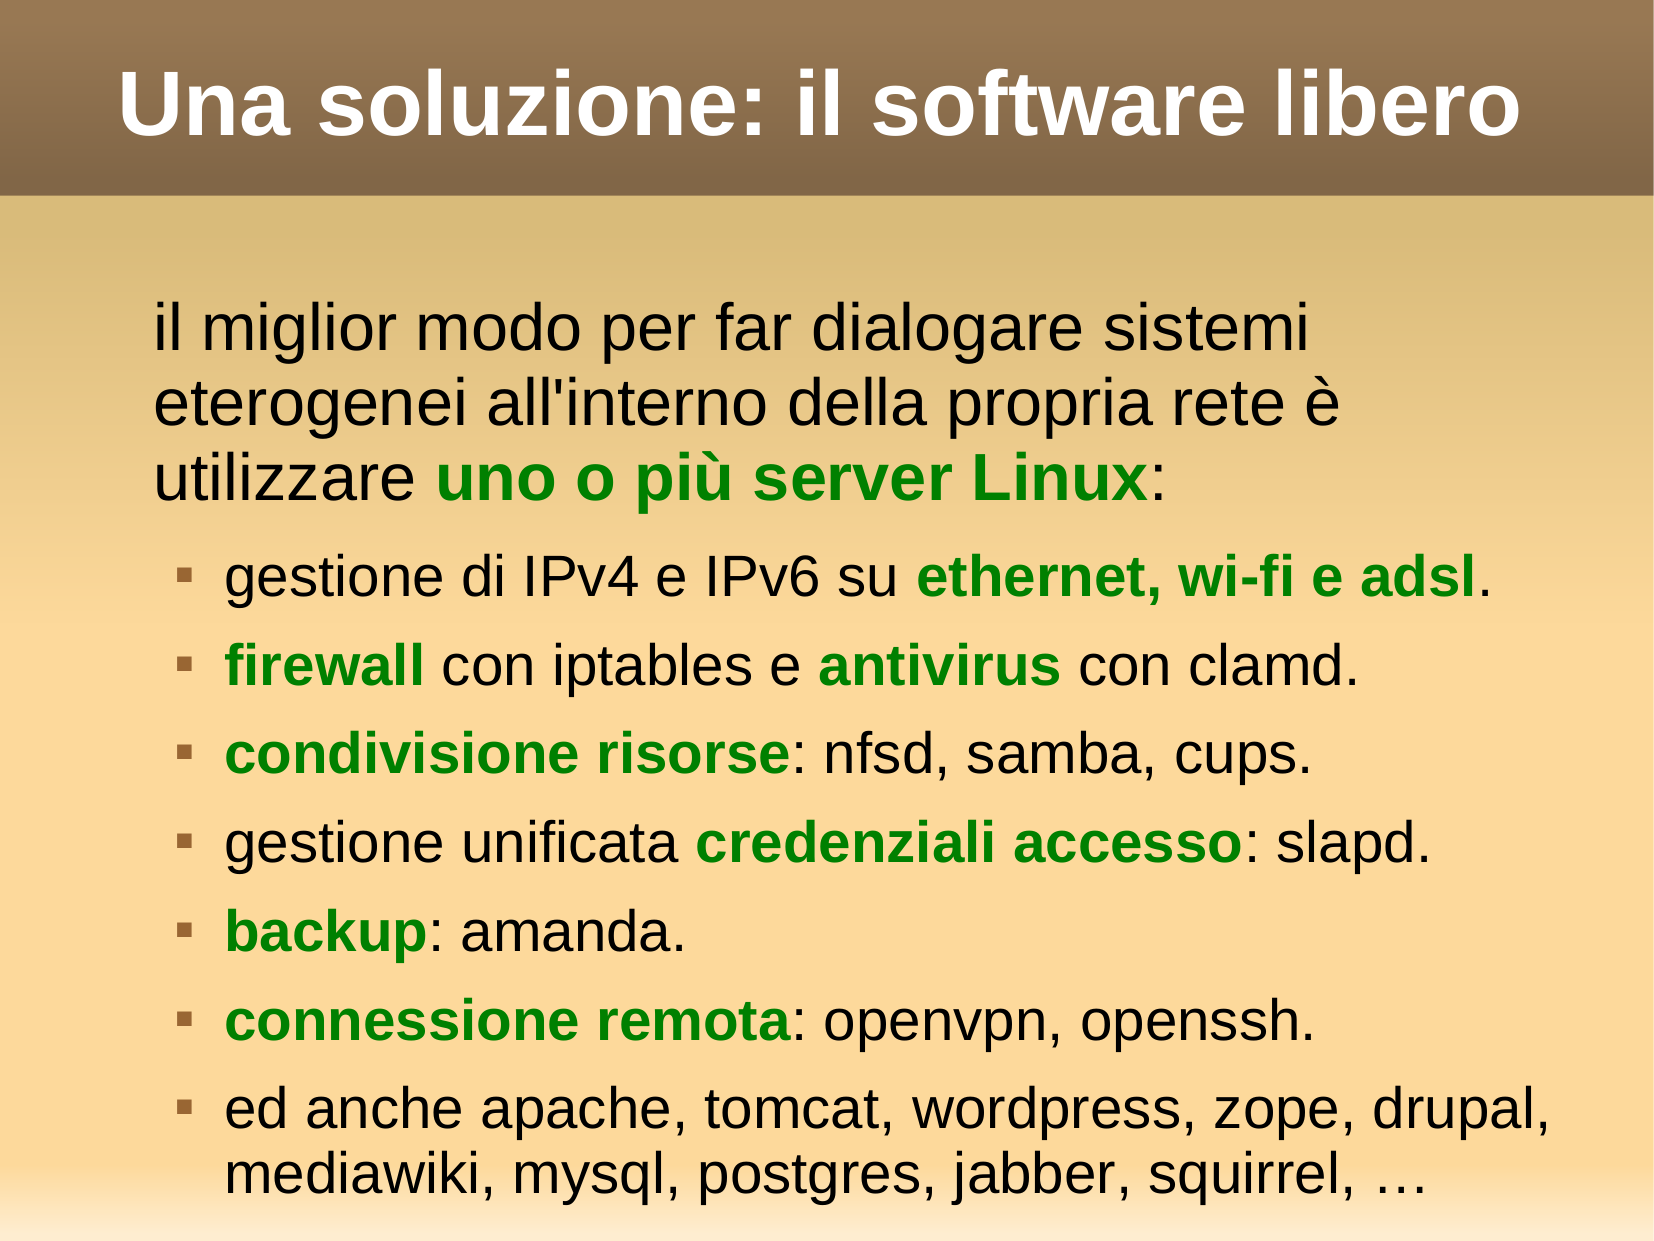

# Una soluzione: il software libero
il miglior modo per far dialogare sistemi eterogenei all'interno della propria rete è utilizzare uno o più server Linux:
gestione di IPv4 e IPv6 su ethernet, wi-fi e adsl.
firewall con iptables e antivirus con clamd.
condivisione risorse: nfsd, samba, cups.
gestione unificata credenziali accesso: slapd.
backup: amanda.
connessione remota: openvpn, openssh.
ed anche apache, tomcat, wordpress, zope, drupal, mediawiki, mysql, postgres, jabber, squirrel, …